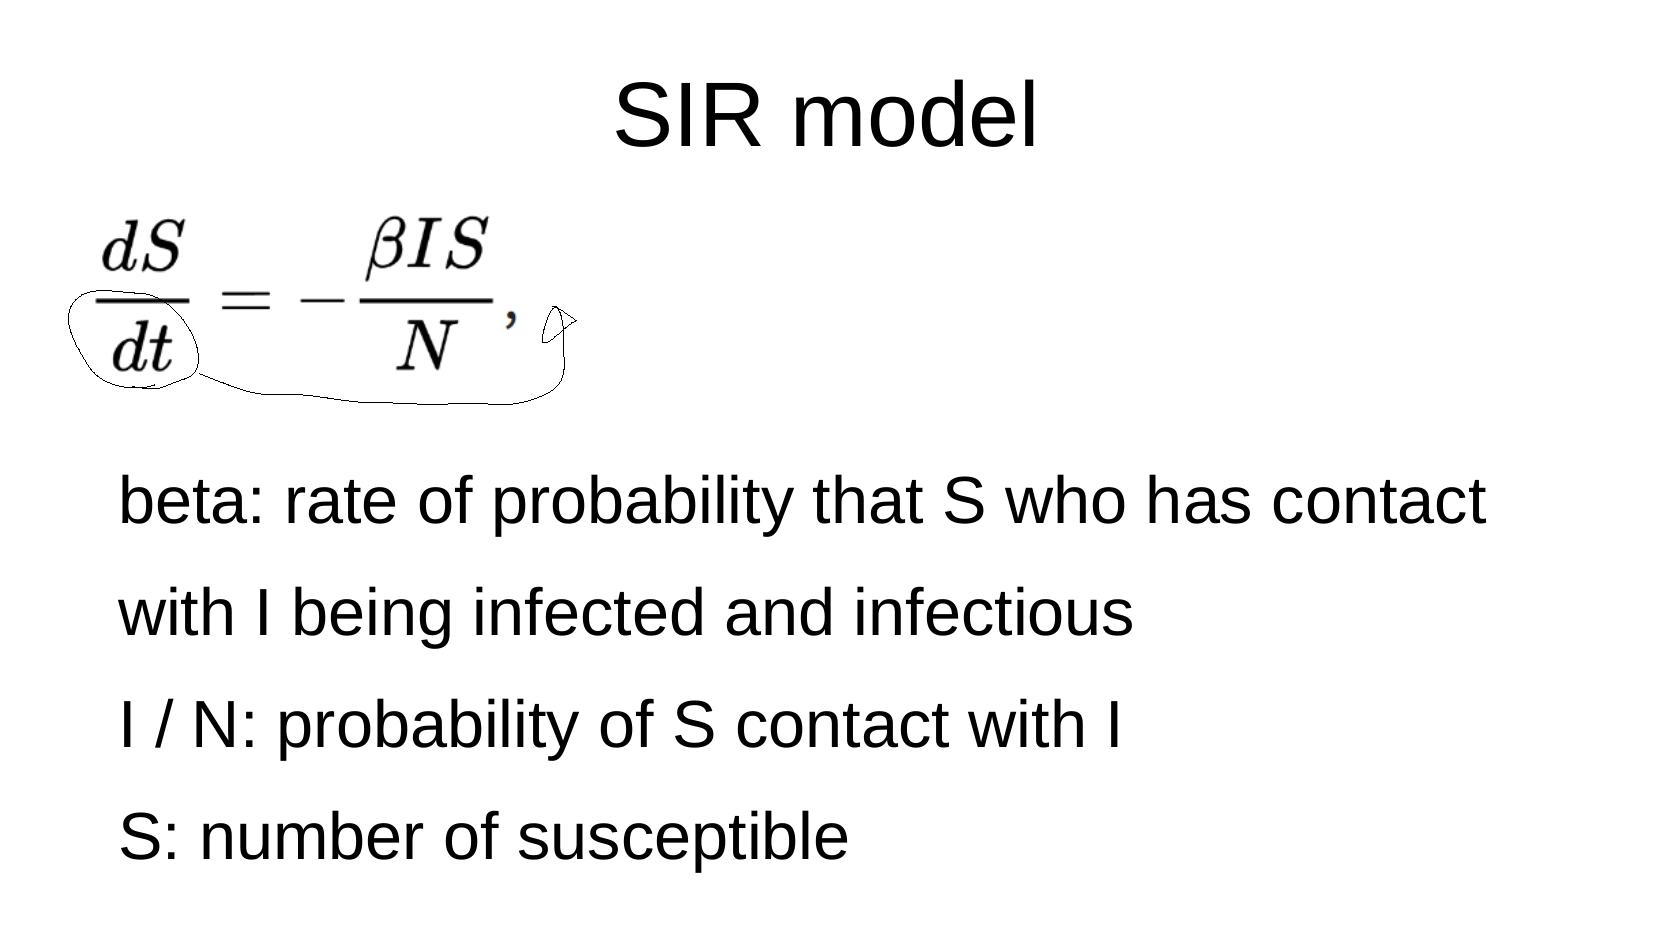

# SIR model
beta: rate of probability that S who has contact with I being infected and infectious
I / N: probability of S contact with I
S: number of susceptible